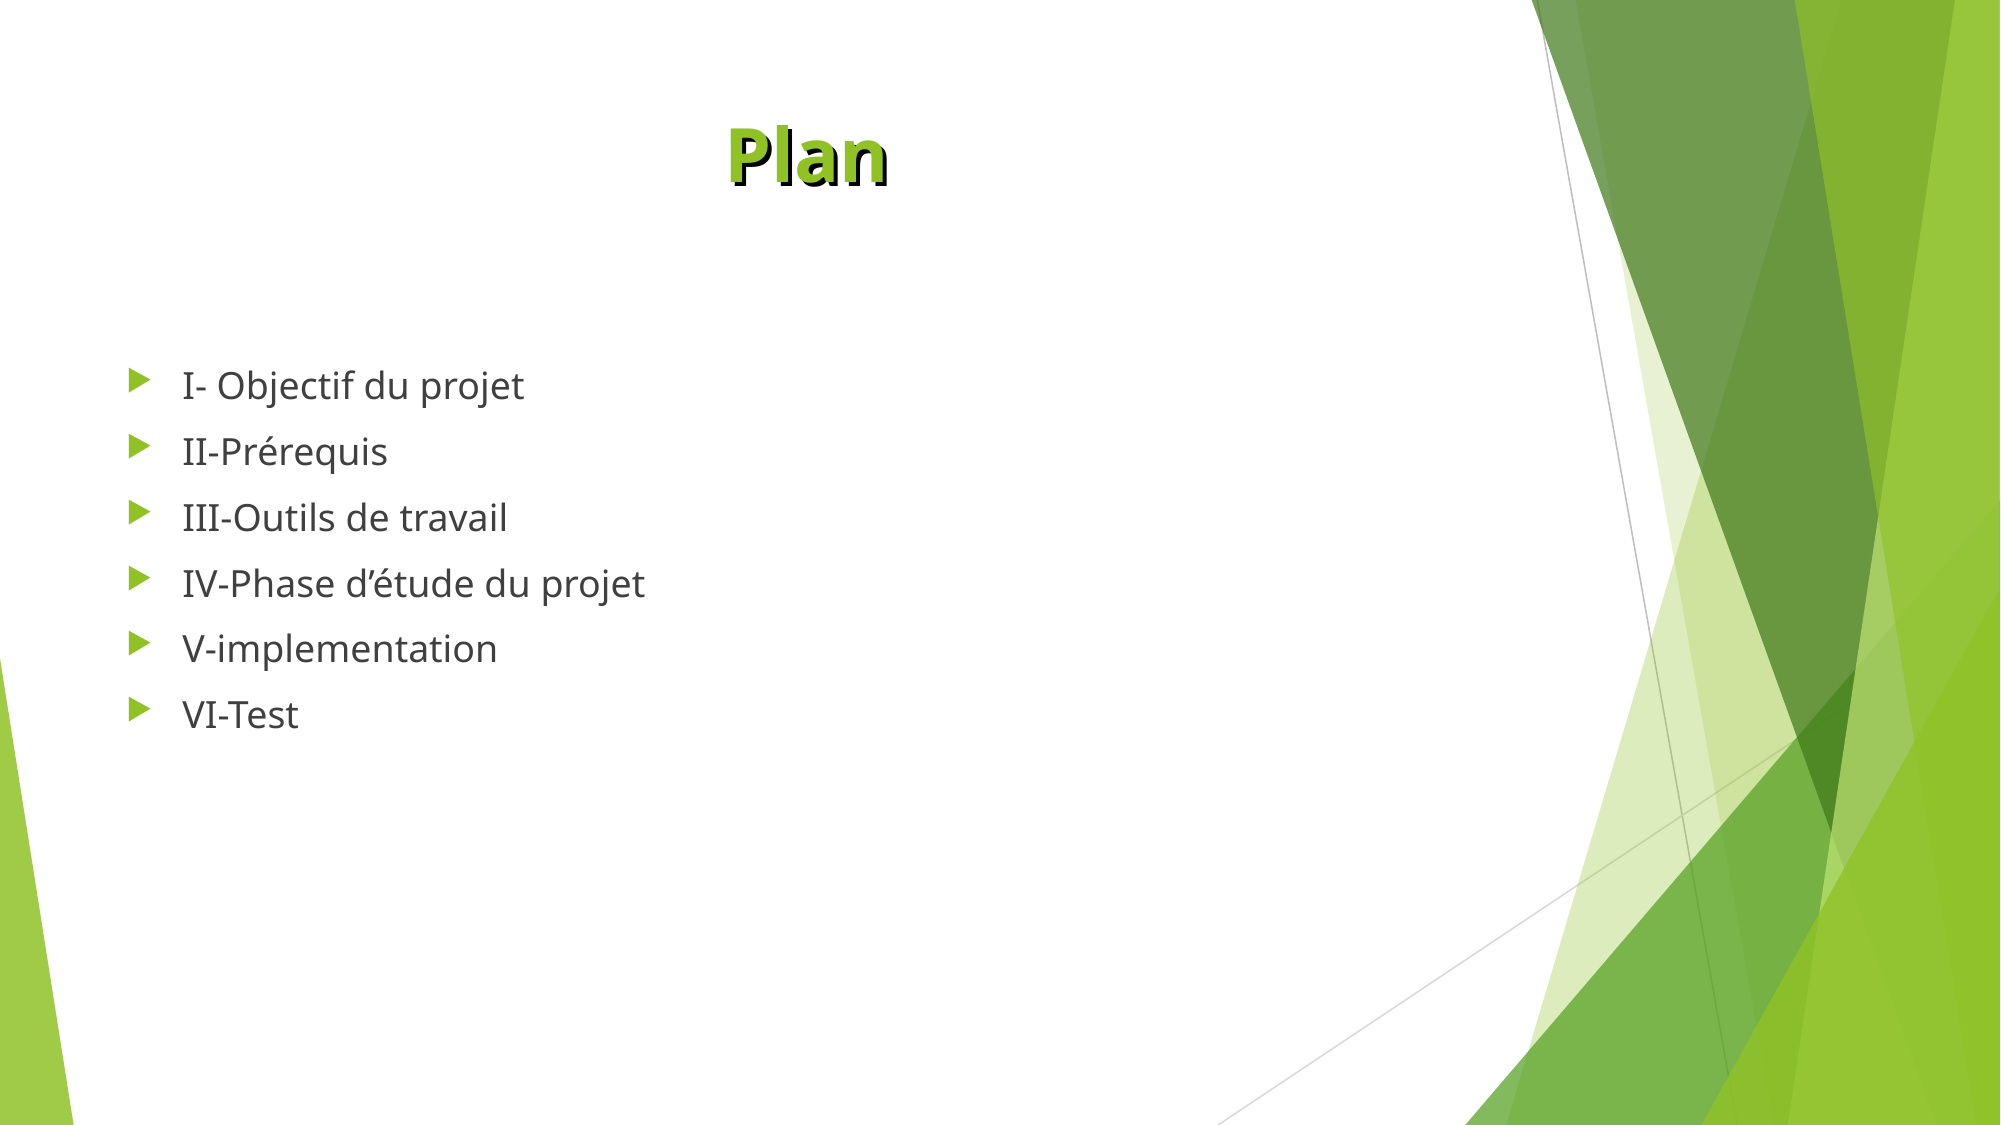

# Plan
I- Objectif du projet
II-Prérequis
III-Outils de travail
IV-Phase d’étude du projet
V-implementation
VI-Test